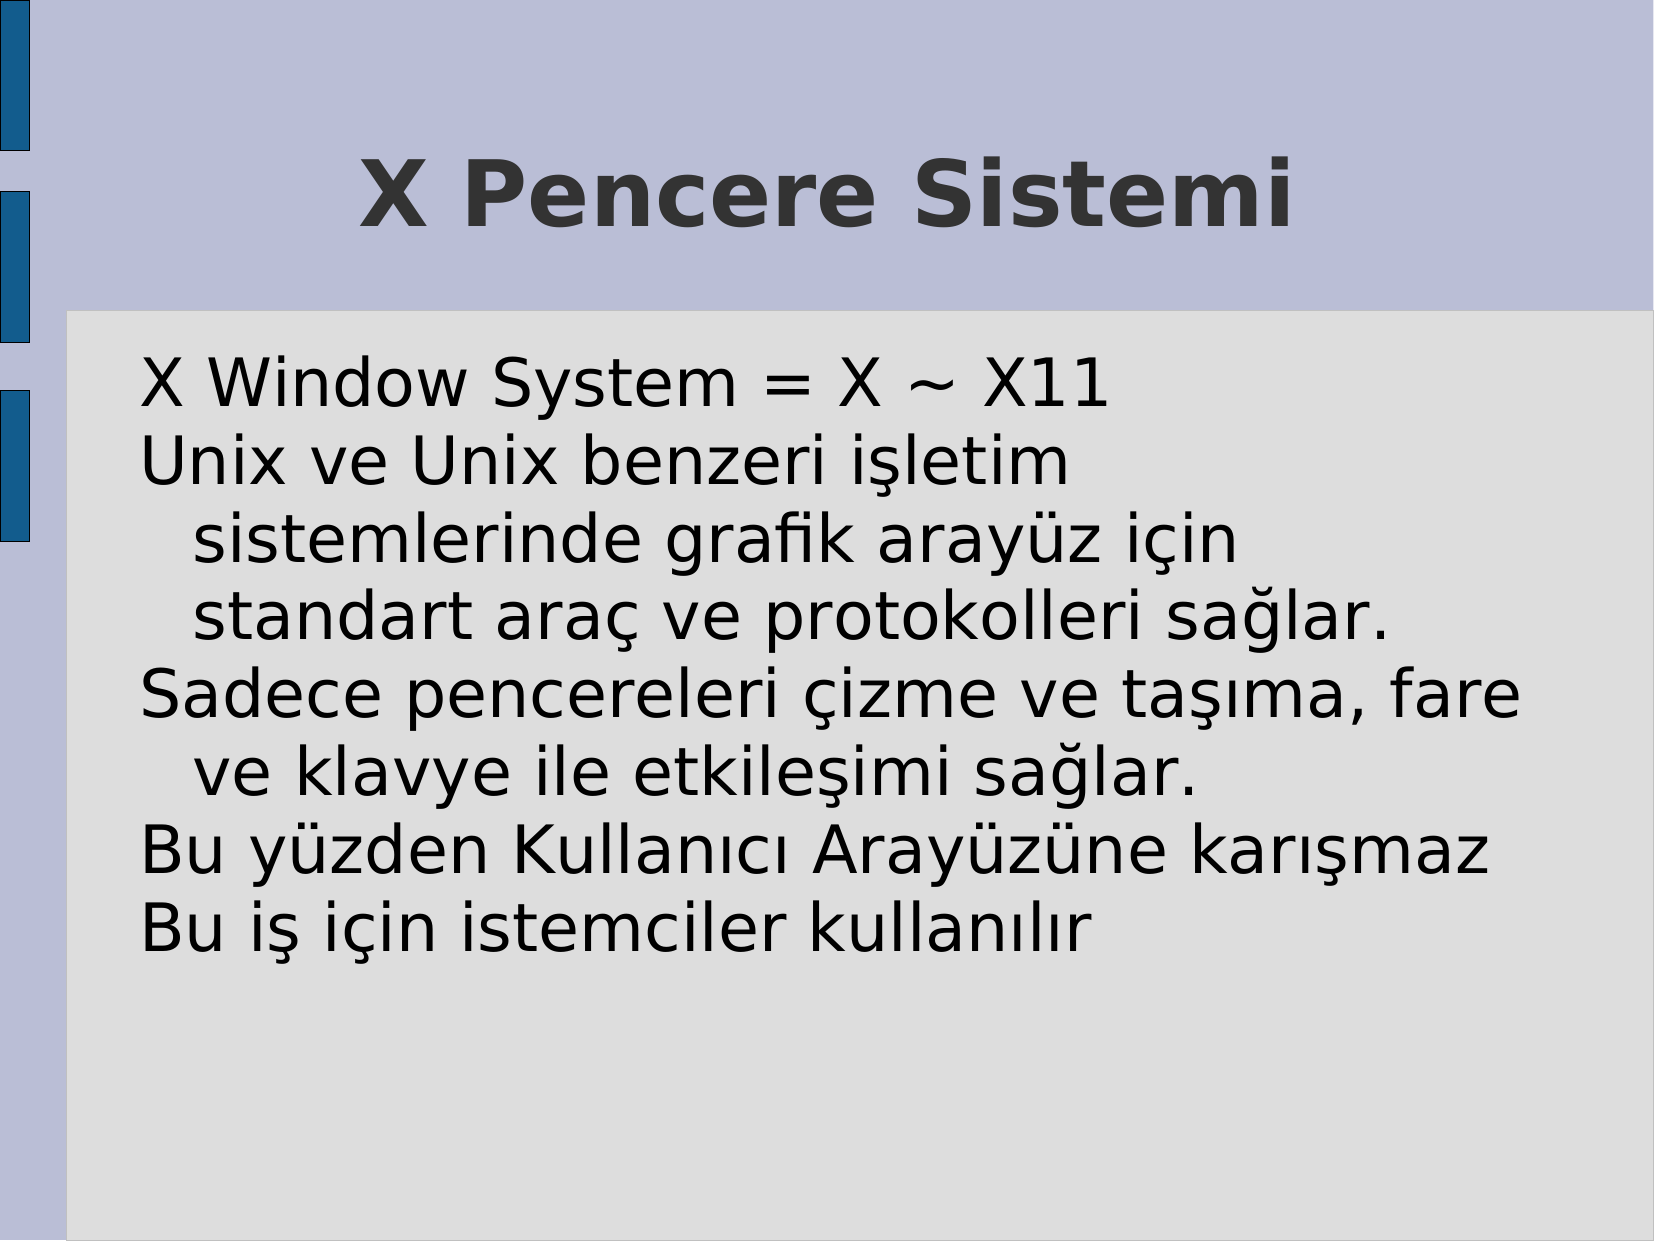

# X Pencere Sistemi
X Window System = X ~ X11
Unix ve Unix benzeri işletim sistemlerinde grafik arayüz için standart araç ve protokolleri sağlar.
Sadece pencereleri çizme ve taşıma, fare ve klavye ile etkileşimi sağlar.
Bu yüzden Kullanıcı Arayüzüne karışmaz
Bu iş için istemciler kullanılır